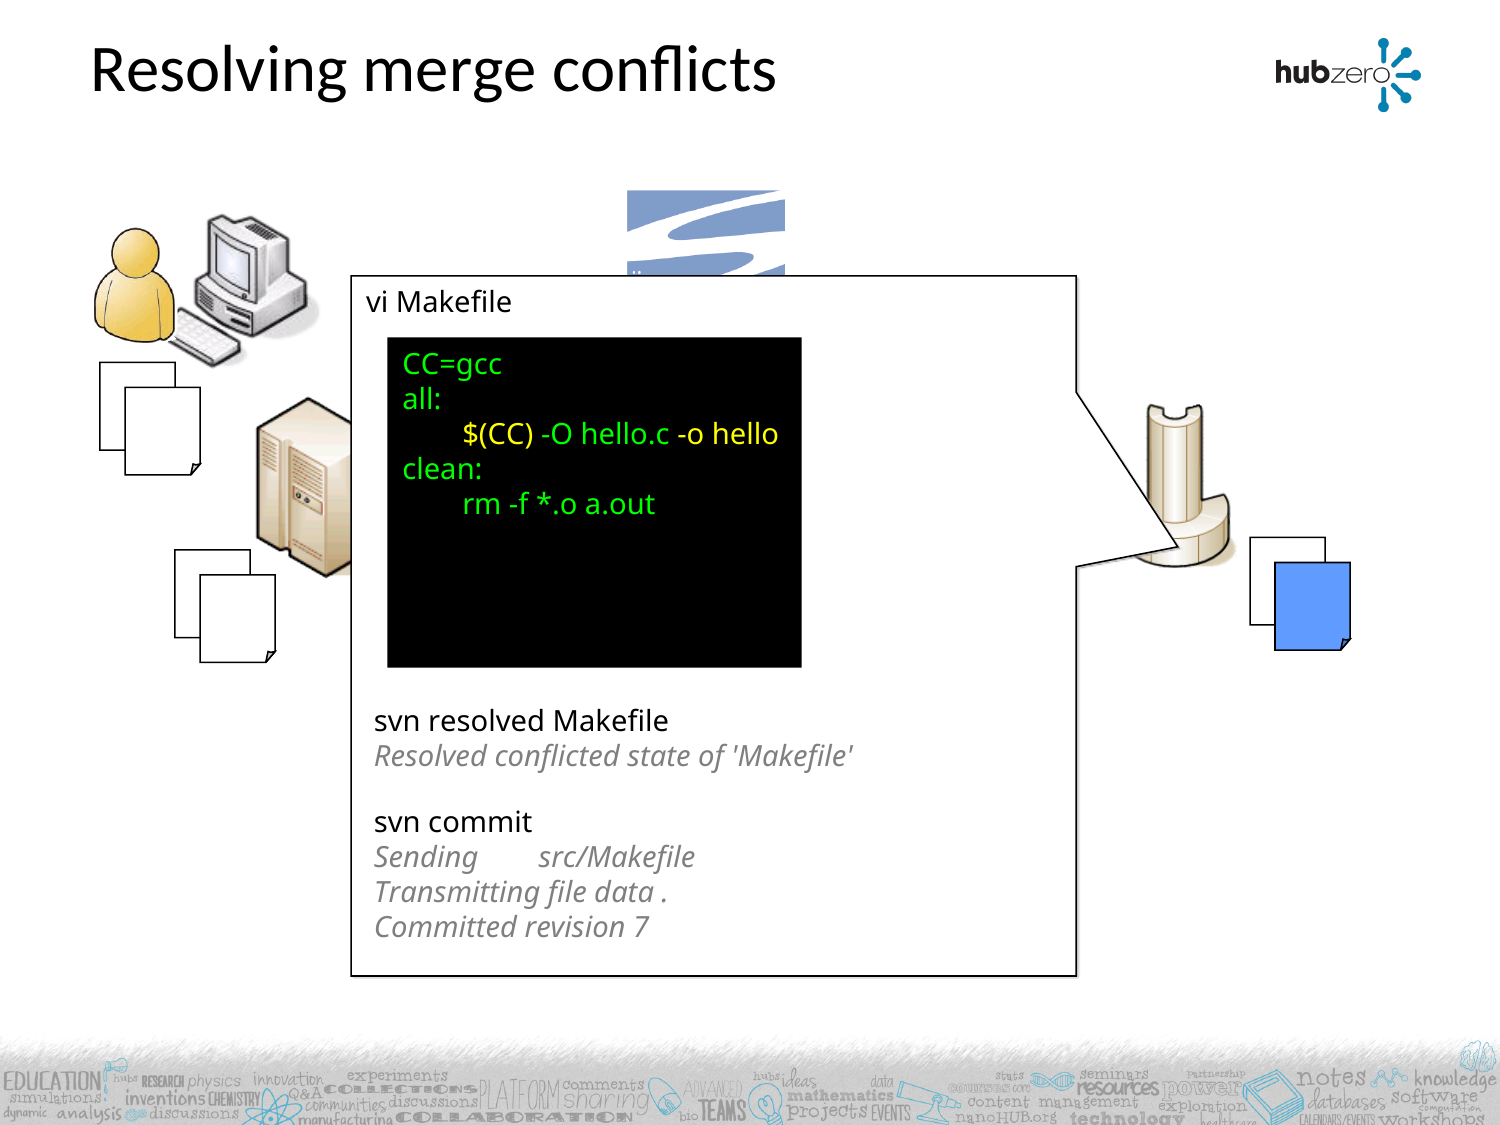

Resolving merge conflicts
vi Makefile
.
CC=gcc
all:
 $(CC) -O hello.c -o hello
clean:
 rm -f *.o a.out
svn resolved Makefile
Resolved conflicted state of 'Makefile'
svn commit
Sending src/Makefile
Transmitting file data .
Committed revision 7